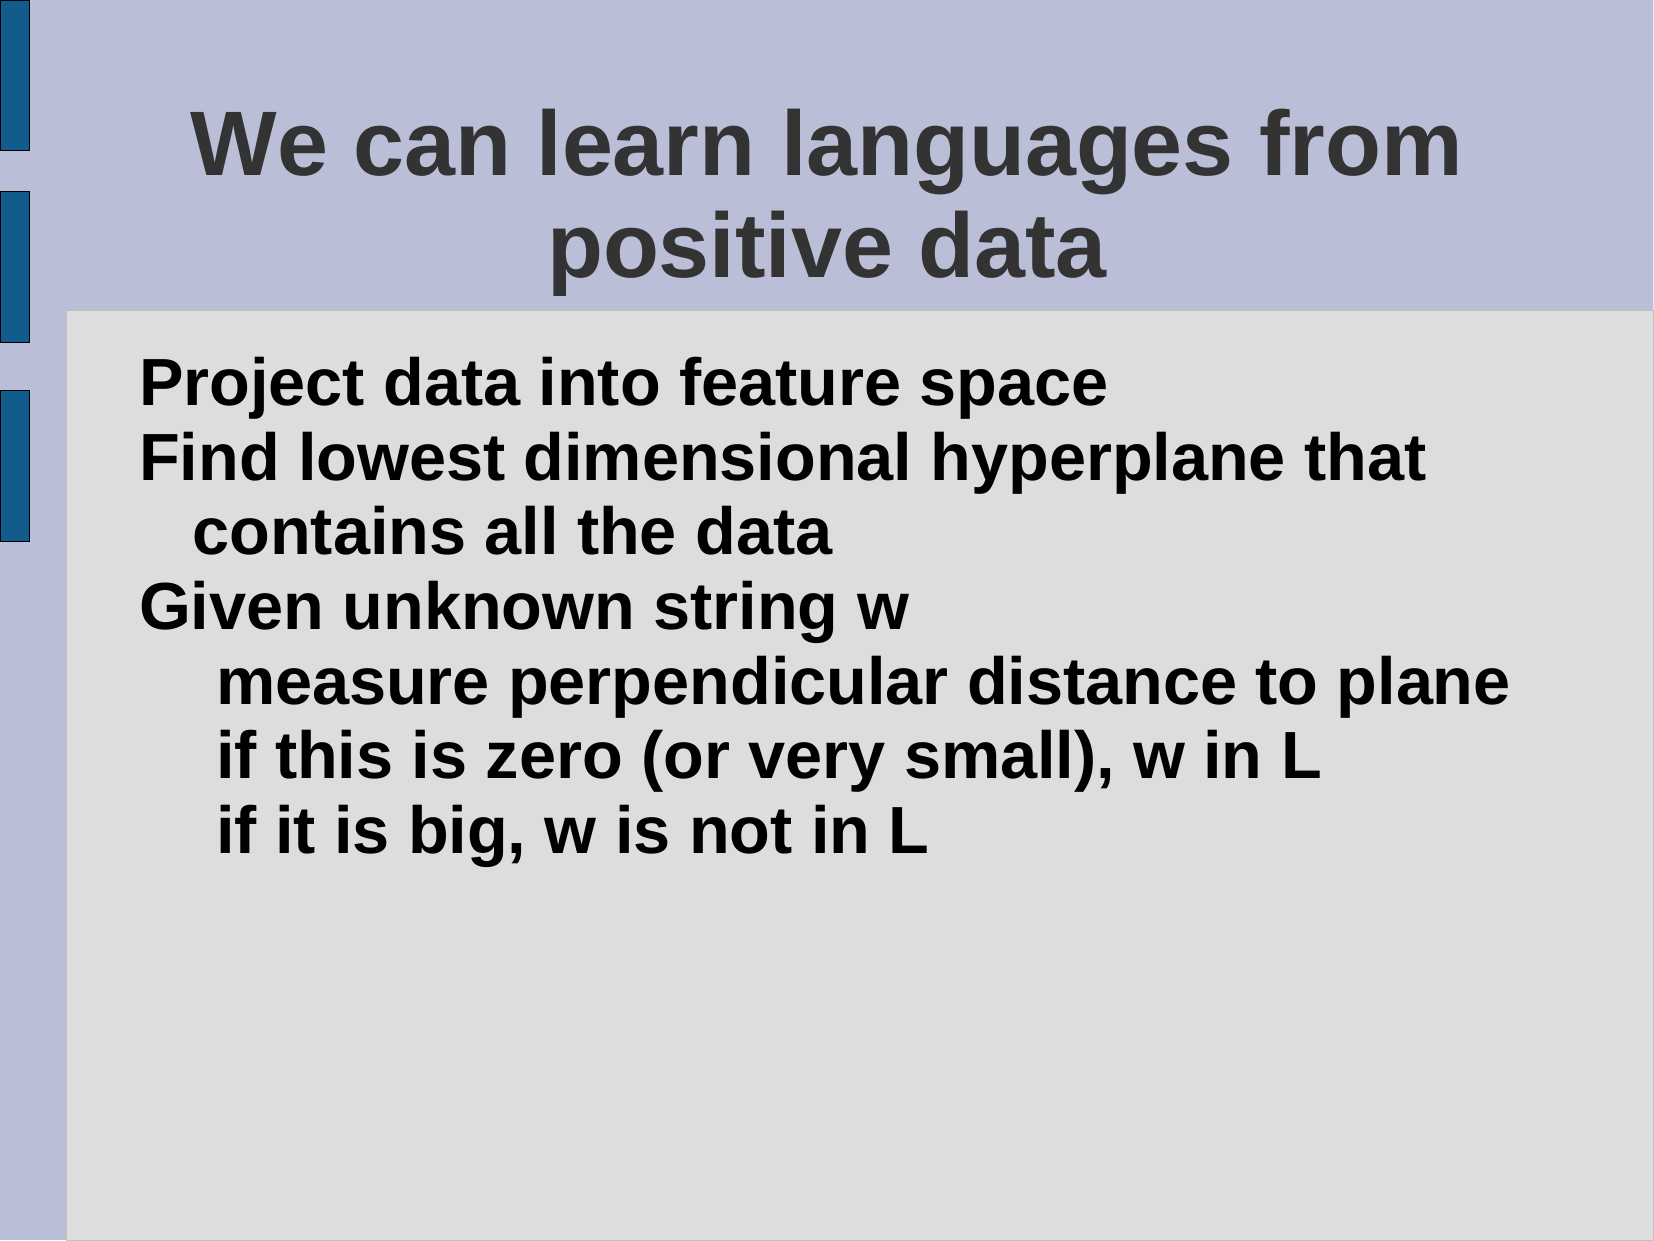

# We can learn languages from positive data
Project data into feature space
Find lowest dimensional hyperplane that contains all the data
Given unknown string w
measure perpendicular distance to plane
if this is zero (or very small), w in L
if it is big, w is not in L